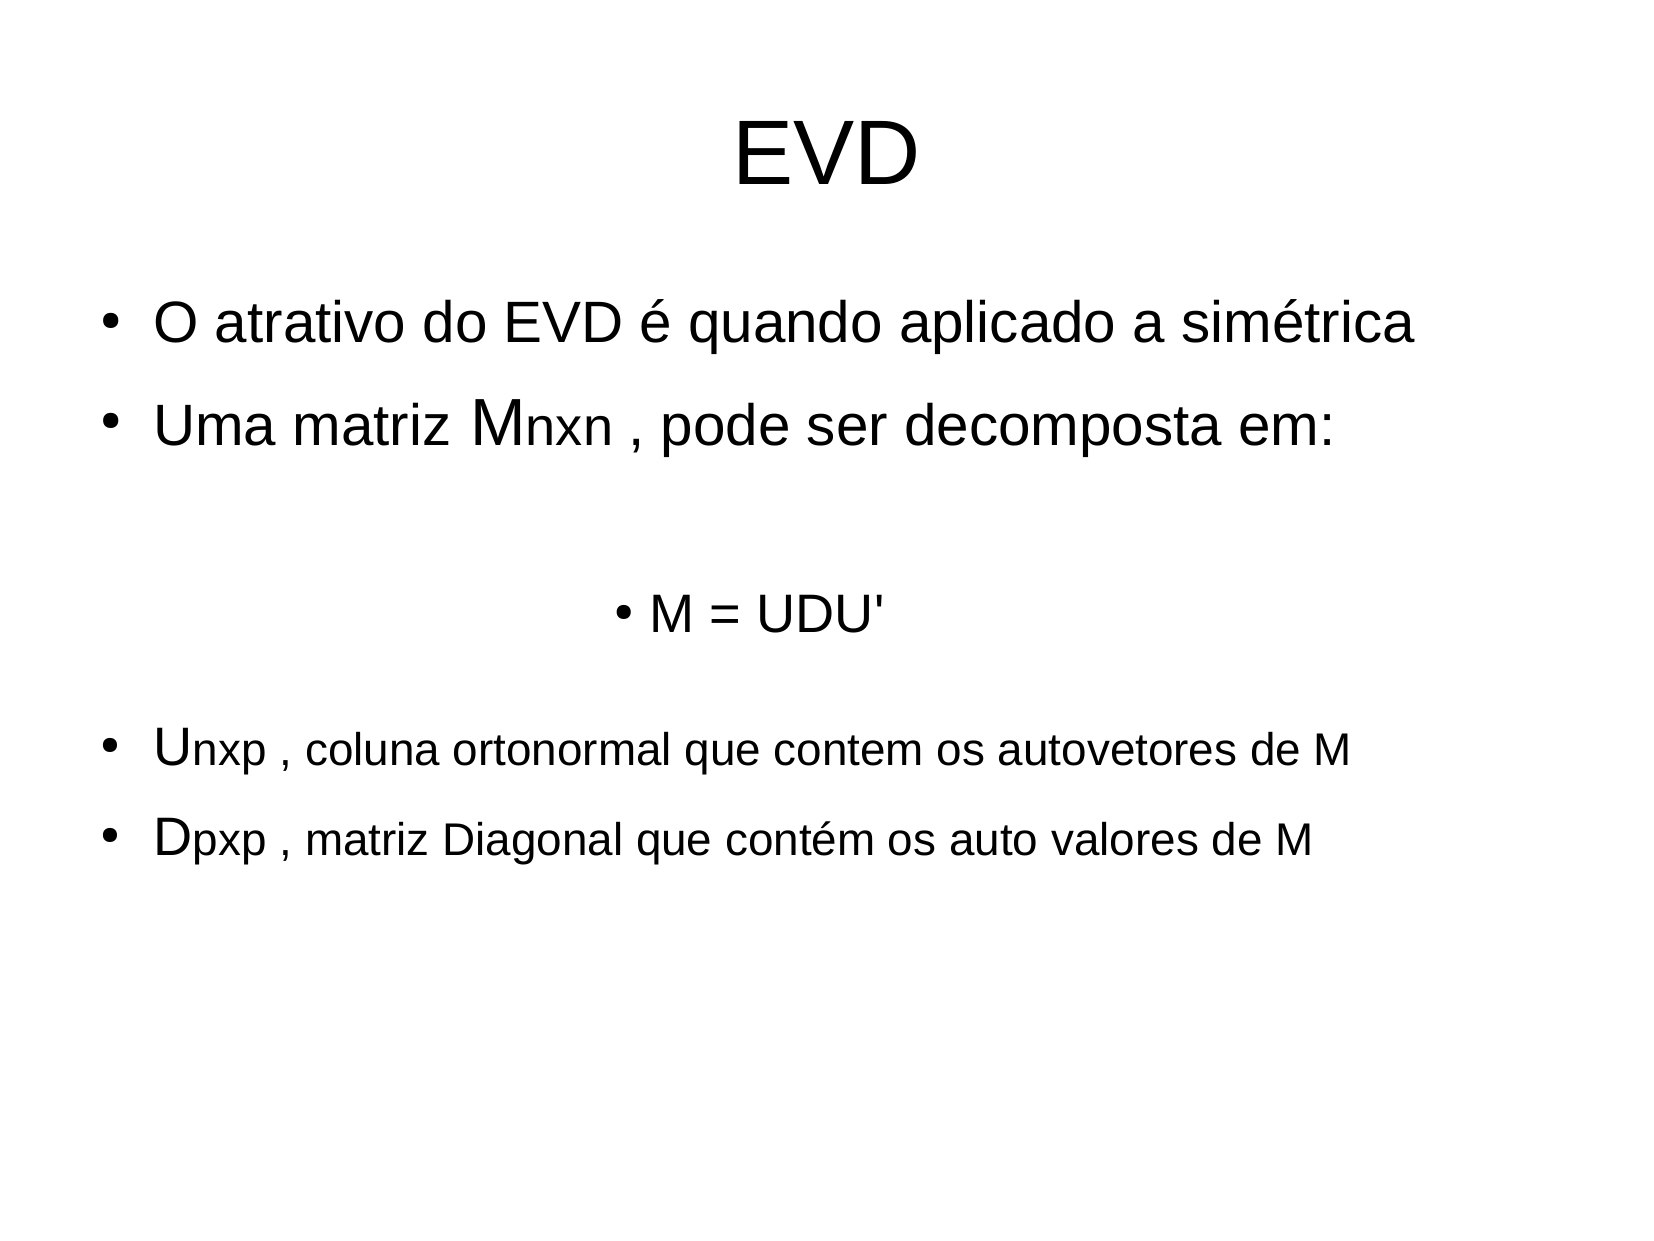

# EVD
O atrativo do EVD é quando aplicado a simétrica
Uma matriz Mnxn , pode ser decomposta em:
M = UDU'
Unxp , coluna ortonormal que contem os autovetores de M
Dpxp , matriz Diagonal que contém os auto valores de M